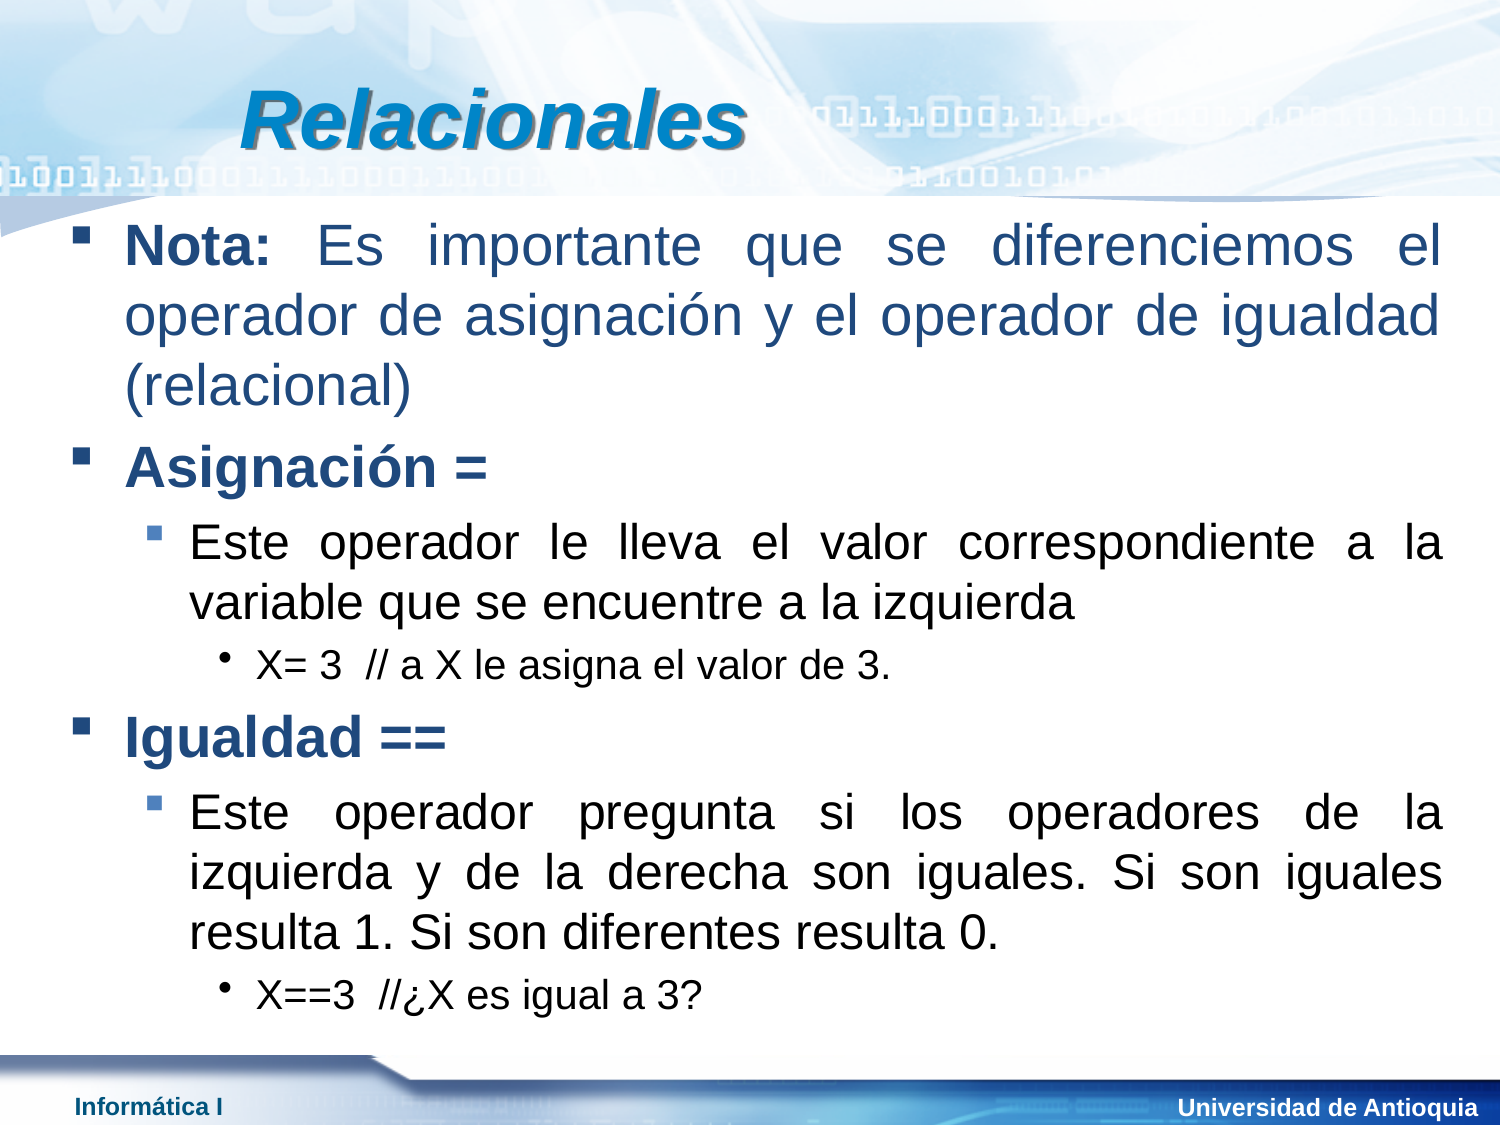

# Relacionales
Nota: Es importante que se diferenciemos el operador de asignación y el operador de igualdad (relacional)
Asignación =
Este operador le lleva el valor correspondiente a la variable que se encuentre a la izquierda
X= 3 // a X le asigna el valor de 3.
Igualdad ==
Este operador pregunta si los operadores de la izquierda y de la derecha son iguales. Si son iguales resulta 1. Si son diferentes resulta 0.
X==3 //¿X es igual a 3?